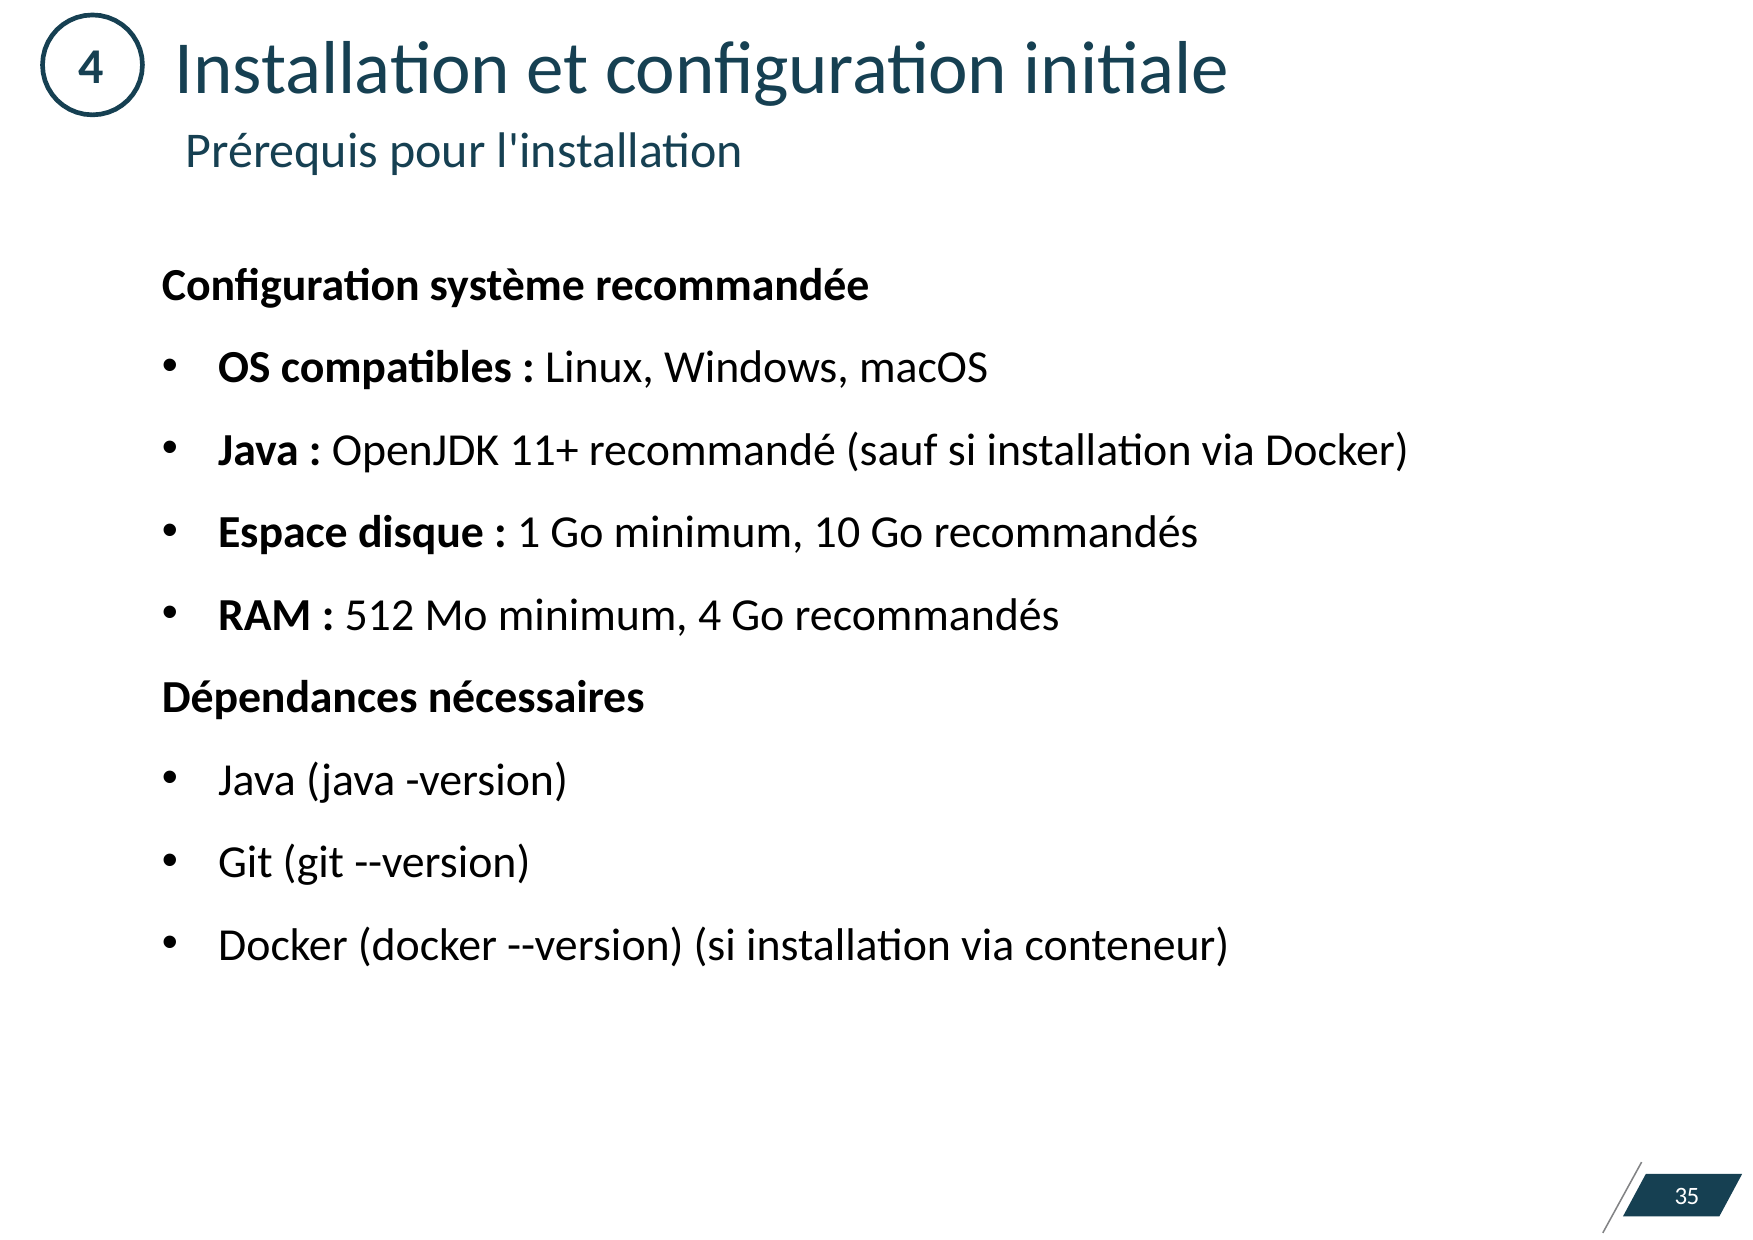

# Installation et configuration initiale
4
Prérequis pour l'installation
Configuration système recommandée
OS compatibles : Linux, Windows, macOS
Java : OpenJDK 11+ recommandé (sauf si installation via Docker)
Espace disque : 1 Go minimum, 10 Go recommandés
RAM : 512 Mo minimum, 4 Go recommandés
Dépendances nécessaires
Java (java -version)
Git (git --version)
Docker (docker --version) (si installation via conteneur)